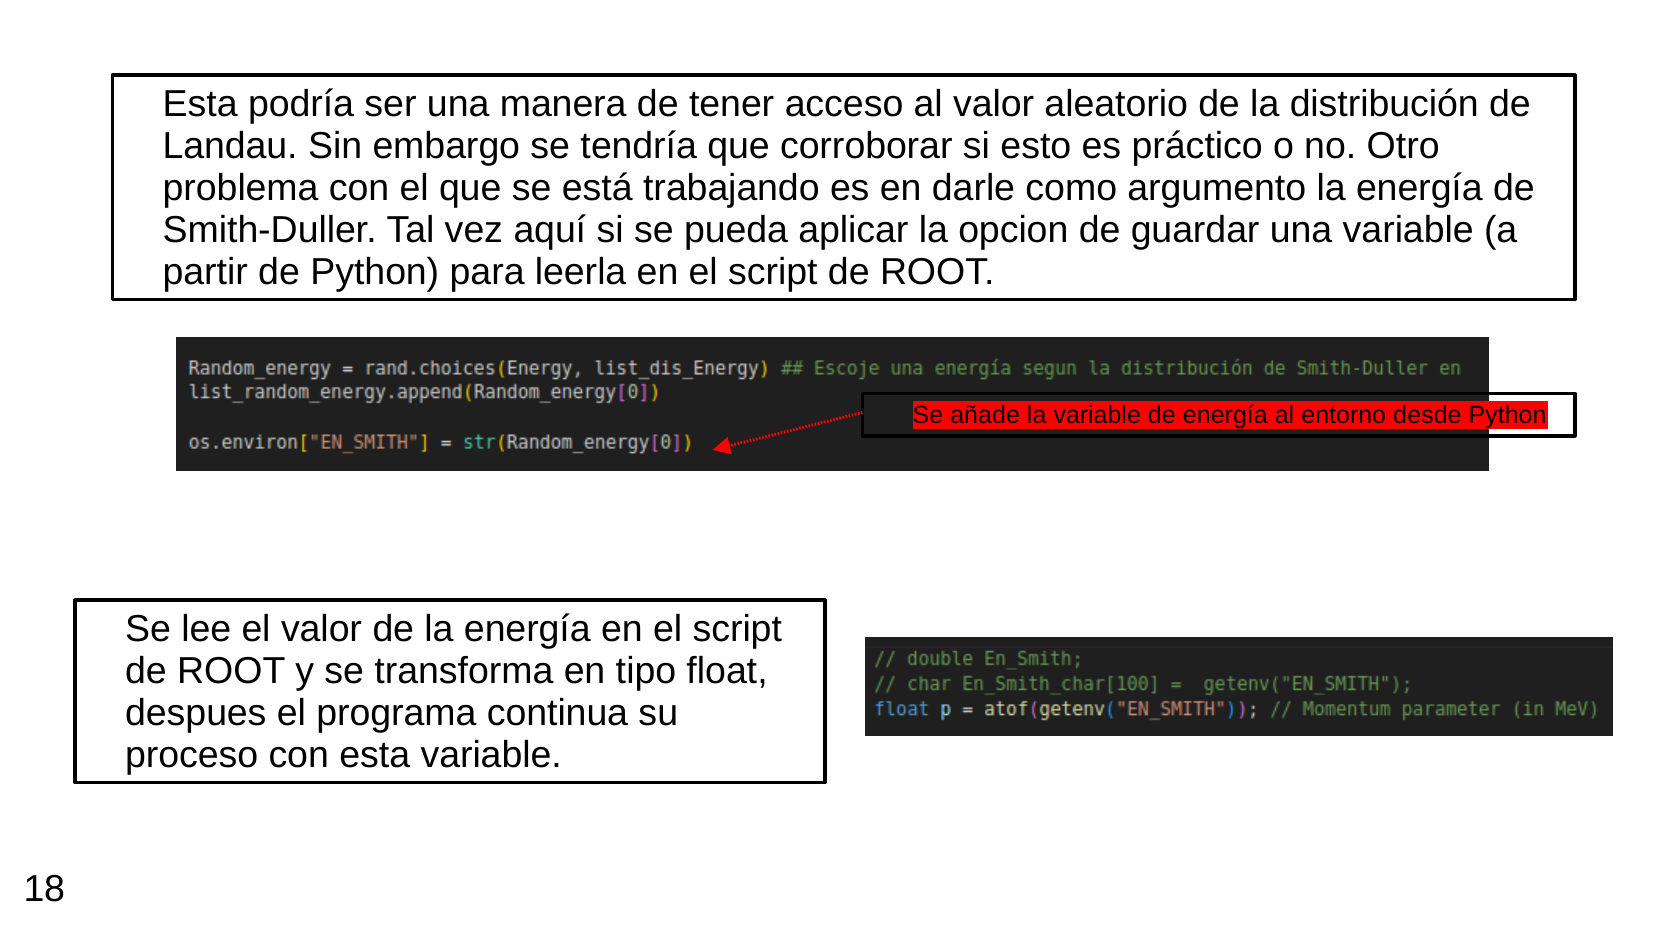

Esta podría ser una manera de tener acceso al valor aleatorio de la distribución de Landau. Sin embargo se tendría que corroborar si esto es práctico o no. Otro problema con el que se está trabajando es en darle como argumento la energía de Smith-Duller. Tal vez aquí si se pueda aplicar la opcion de guardar una variable (a partir de Python) para leerla en el script de ROOT.
Se añade la variable de energía al entorno desde Python
Se lee el valor de la energía en el script de ROOT y se transforma en tipo float, despues el programa continua su proceso con esta variable.